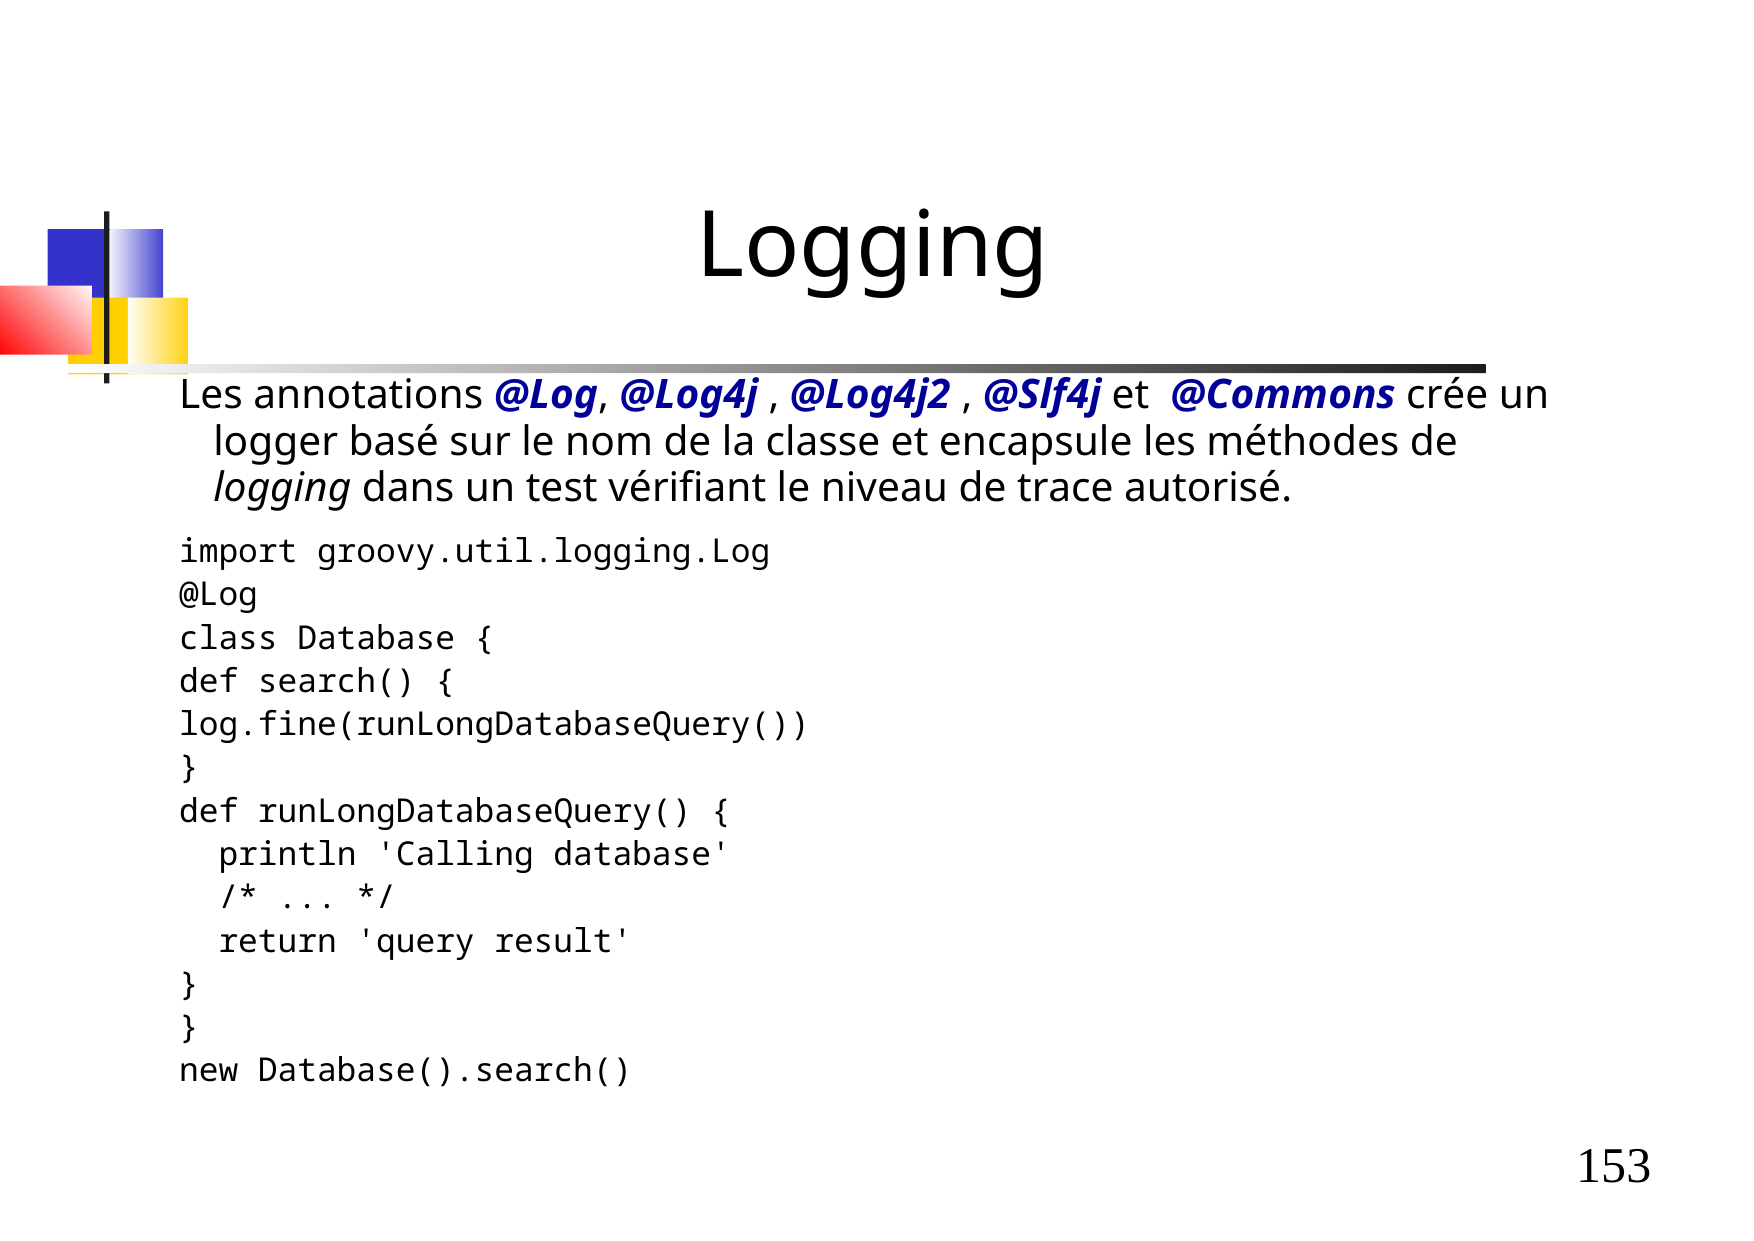

# Logging
Les annotations @Log, @Log4j , @Log4j2 , @Slf4j et @Commons crée un logger basé sur le nom de la classe et encapsule les méthodes de logging dans un test vérifiant le niveau de trace autorisé.
import groovy.util.logging.Log
@Log
class Database {
def search() {
log.fine(runLongDatabaseQuery())
}
def runLongDatabaseQuery() {
 println 'Calling database'
 /* ... */
 return 'query result'
}
}
new Database().search()